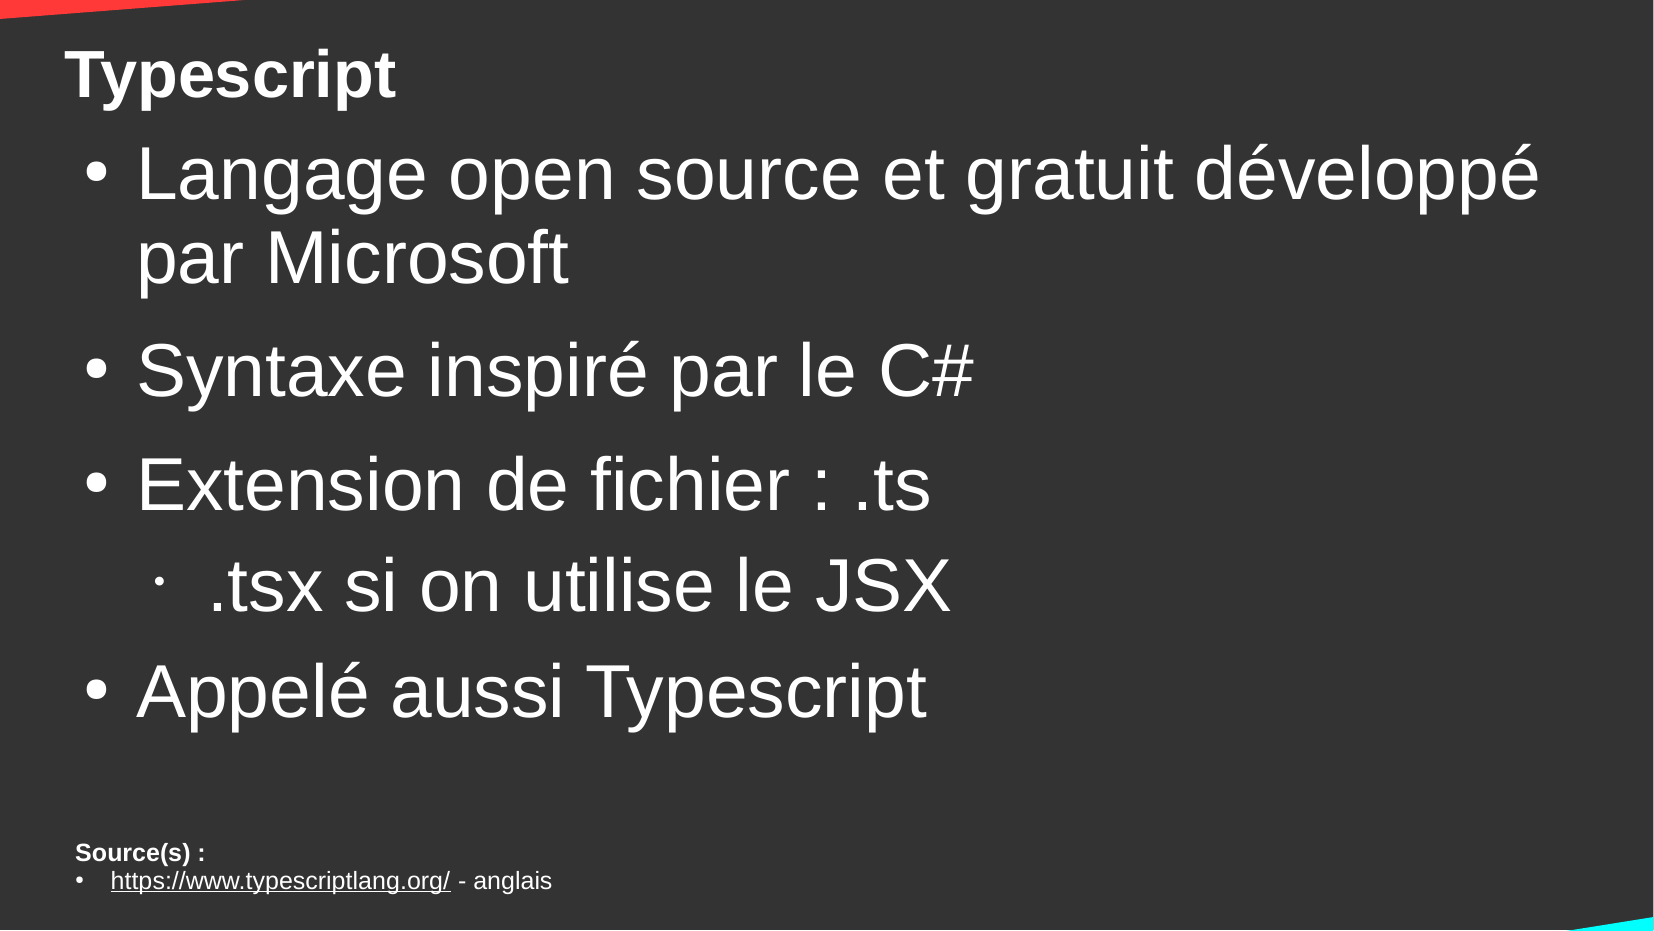

# Typescript
Langage open source et gratuit développé par Microsoft
Syntaxe inspiré par le C#
Extension de fichier : .ts
.tsx si on utilise le JSX
Appelé aussi Typescript
Source(s) :
https://www.typescriptlang.org/ - anglais